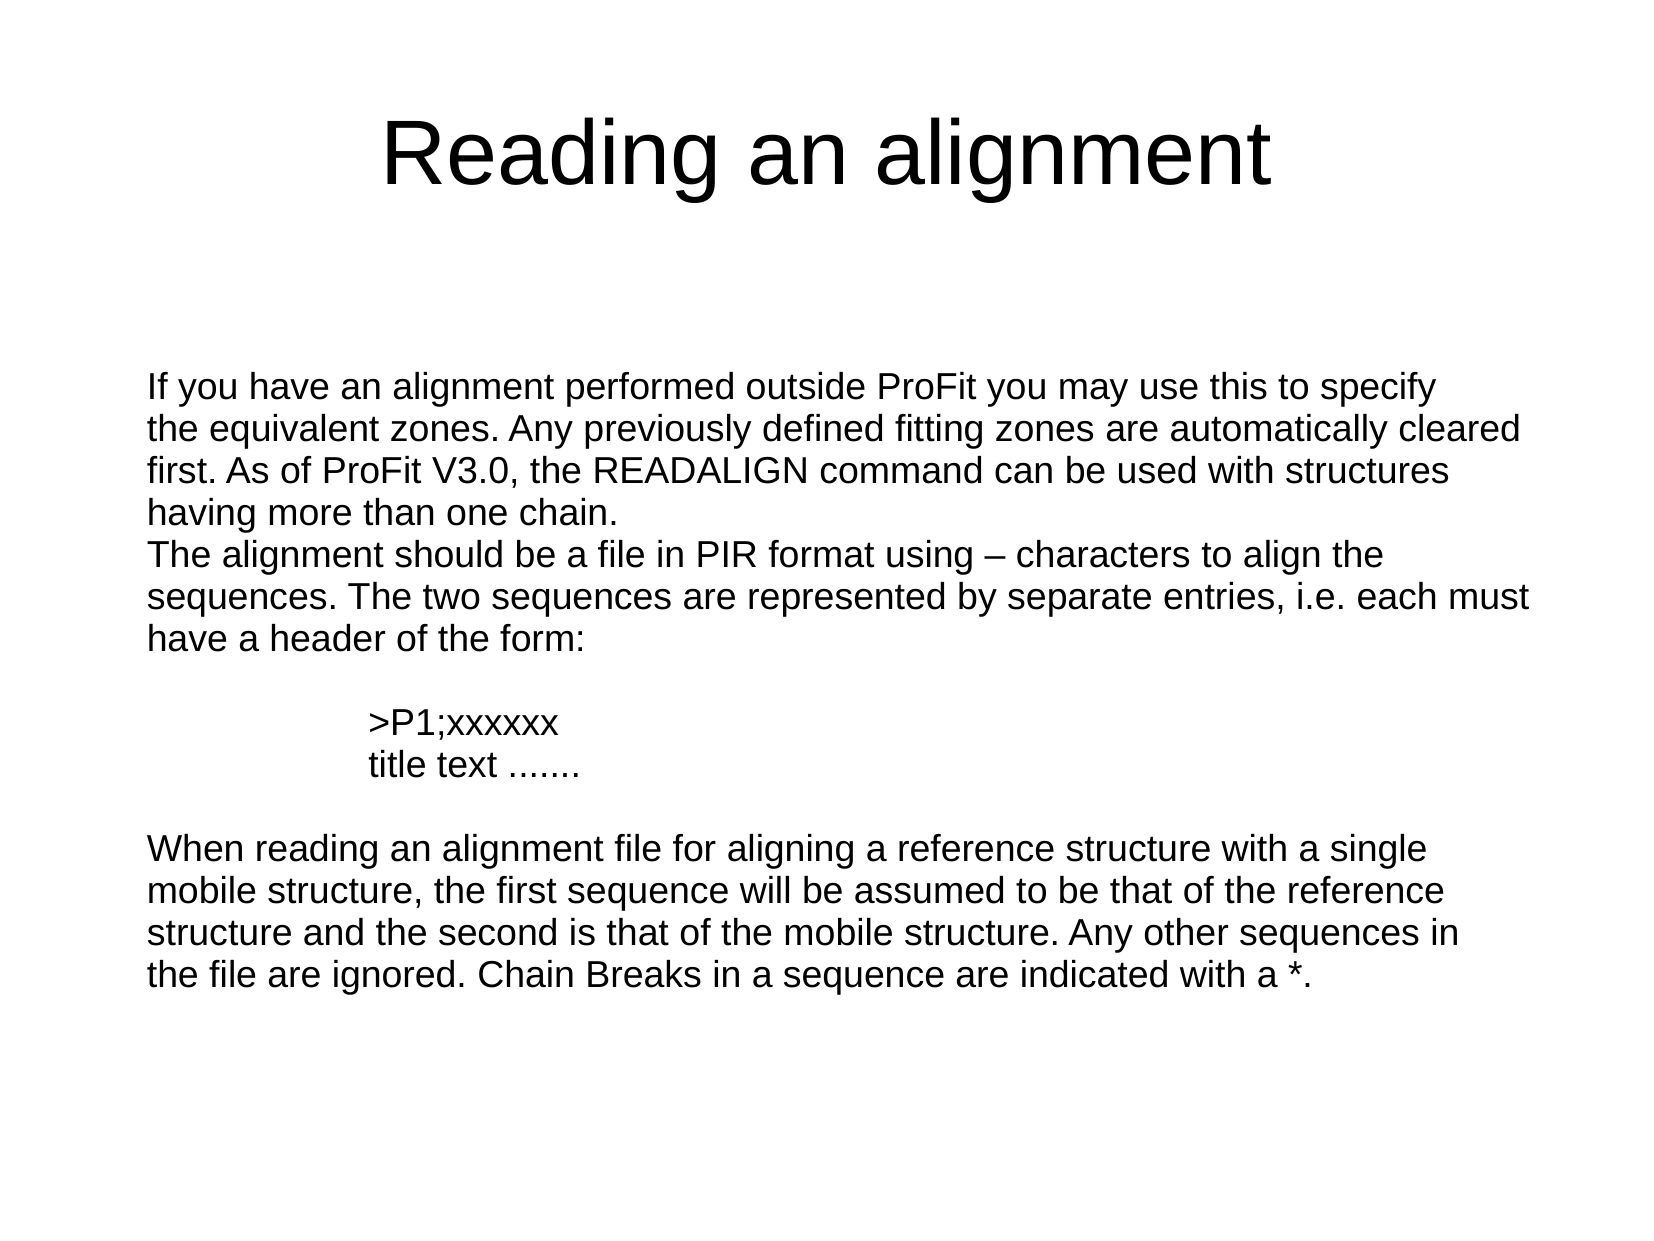

# Reading an alignment
If you have an alignment performed outside ProFit you may use this to specify
the equivalent zones. Any previously defined fitting zones are automatically cleared
first. As of ProFit V3.0, the READALIGN command can be used with structures
having more than one chain.
The alignment should be a file in PIR format using – characters to align the
sequences. The two sequences are represented by separate entries, i.e. each must
have a header of the form:
			>P1;xxxxxx
			title text .......
When reading an alignment file for aligning a reference structure with a single
mobile structure, the first sequence will be assumed to be that of the reference
structure and the second is that of the mobile structure. Any other sequences in
the file are ignored. Chain Breaks in a sequence are indicated with a *.